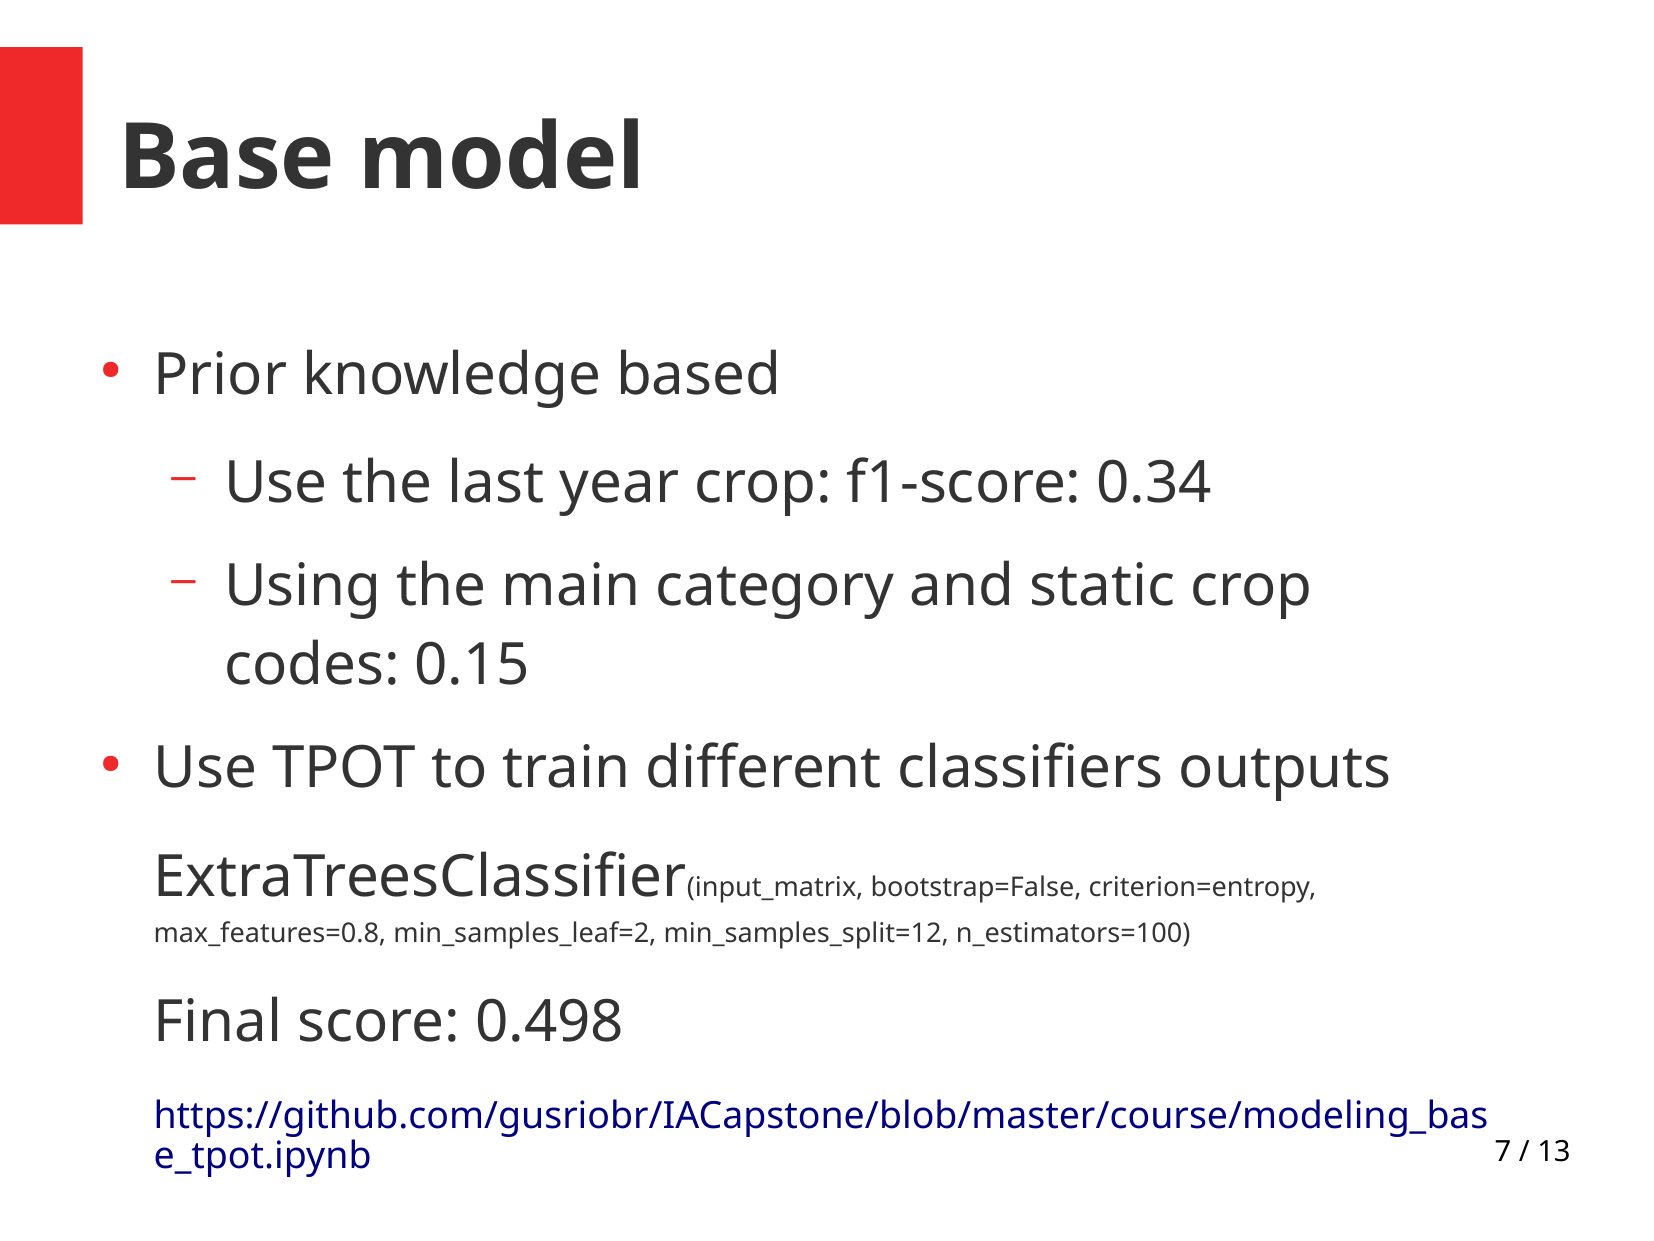

# Base model
Prior knowledge based
Use the last year crop: f1-score: 0.34
Using the main category and static crop codes: 0.15
Use TPOT to train different classifiers outputs
ExtraTreesClassifier(input_matrix, bootstrap=False, criterion=entropy, max_features=0.8, min_samples_leaf=2, min_samples_split=12, n_estimators=100)
Final score: 0.498
https://github.com/gusriobr/IACapstone/blob/master/course/modeling_base_tpot.ipynb
7